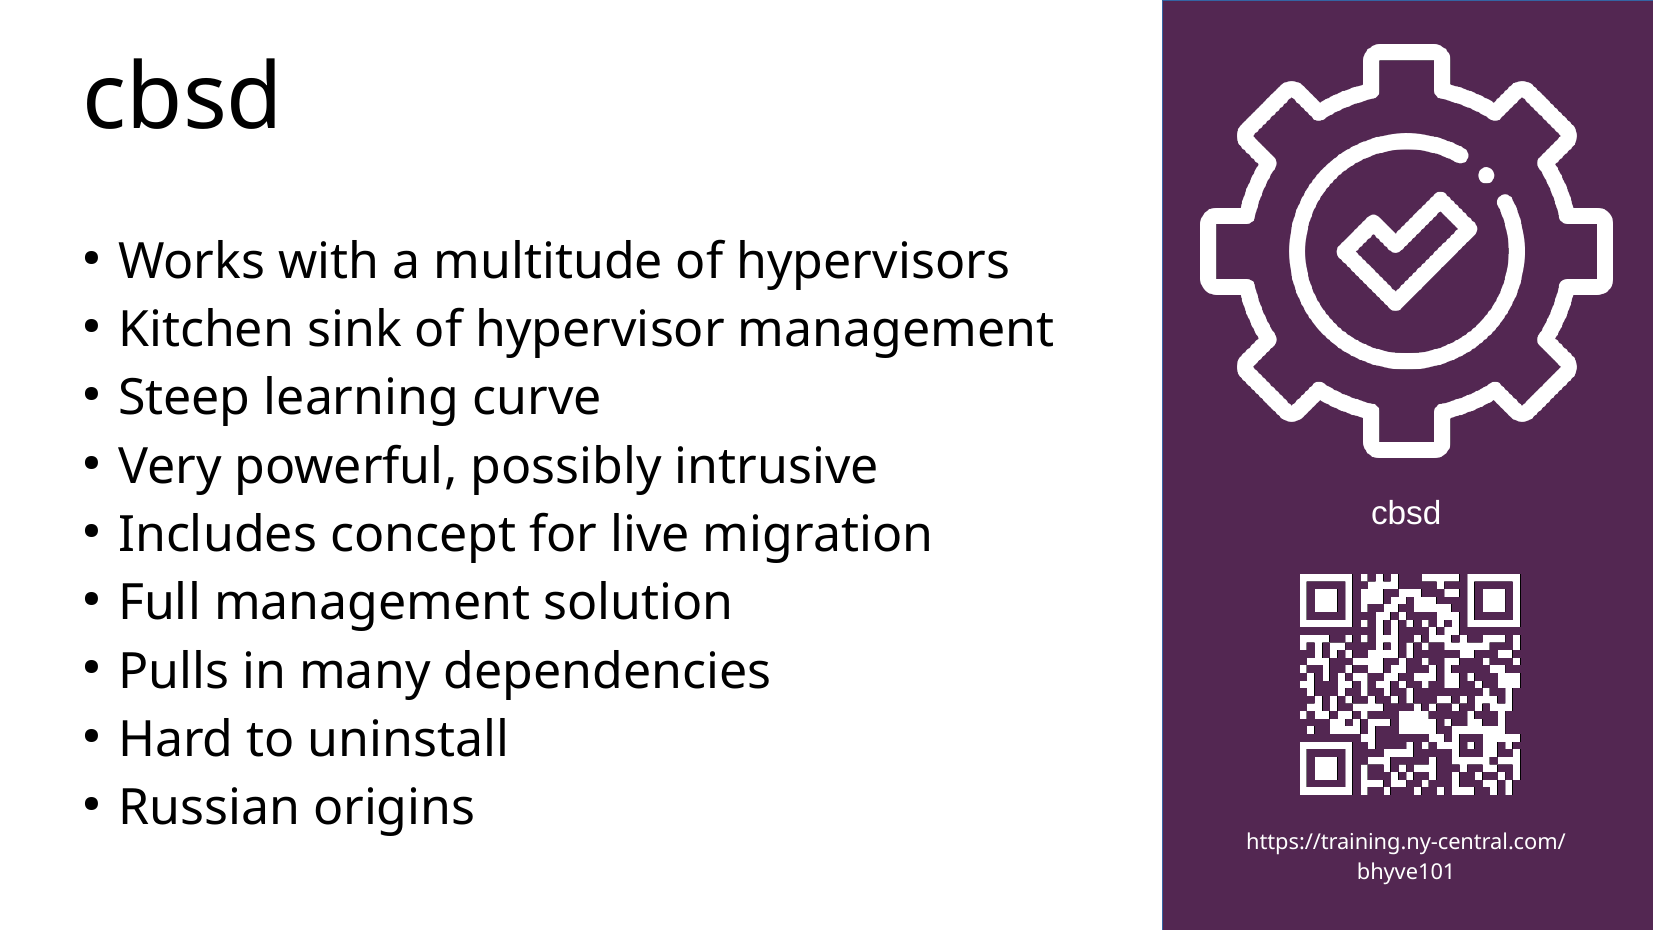

# cbsd
Works with a multitude of hypervisors
Kitchen sink of hypervisor management
Steep learning curve
Very powerful, possibly intrusive
Includes concept for live migration
Full management solution
Pulls in many dependencies
Hard to uninstall
Russian origins
cbsd
https://training.ny-central.com/bhyve101